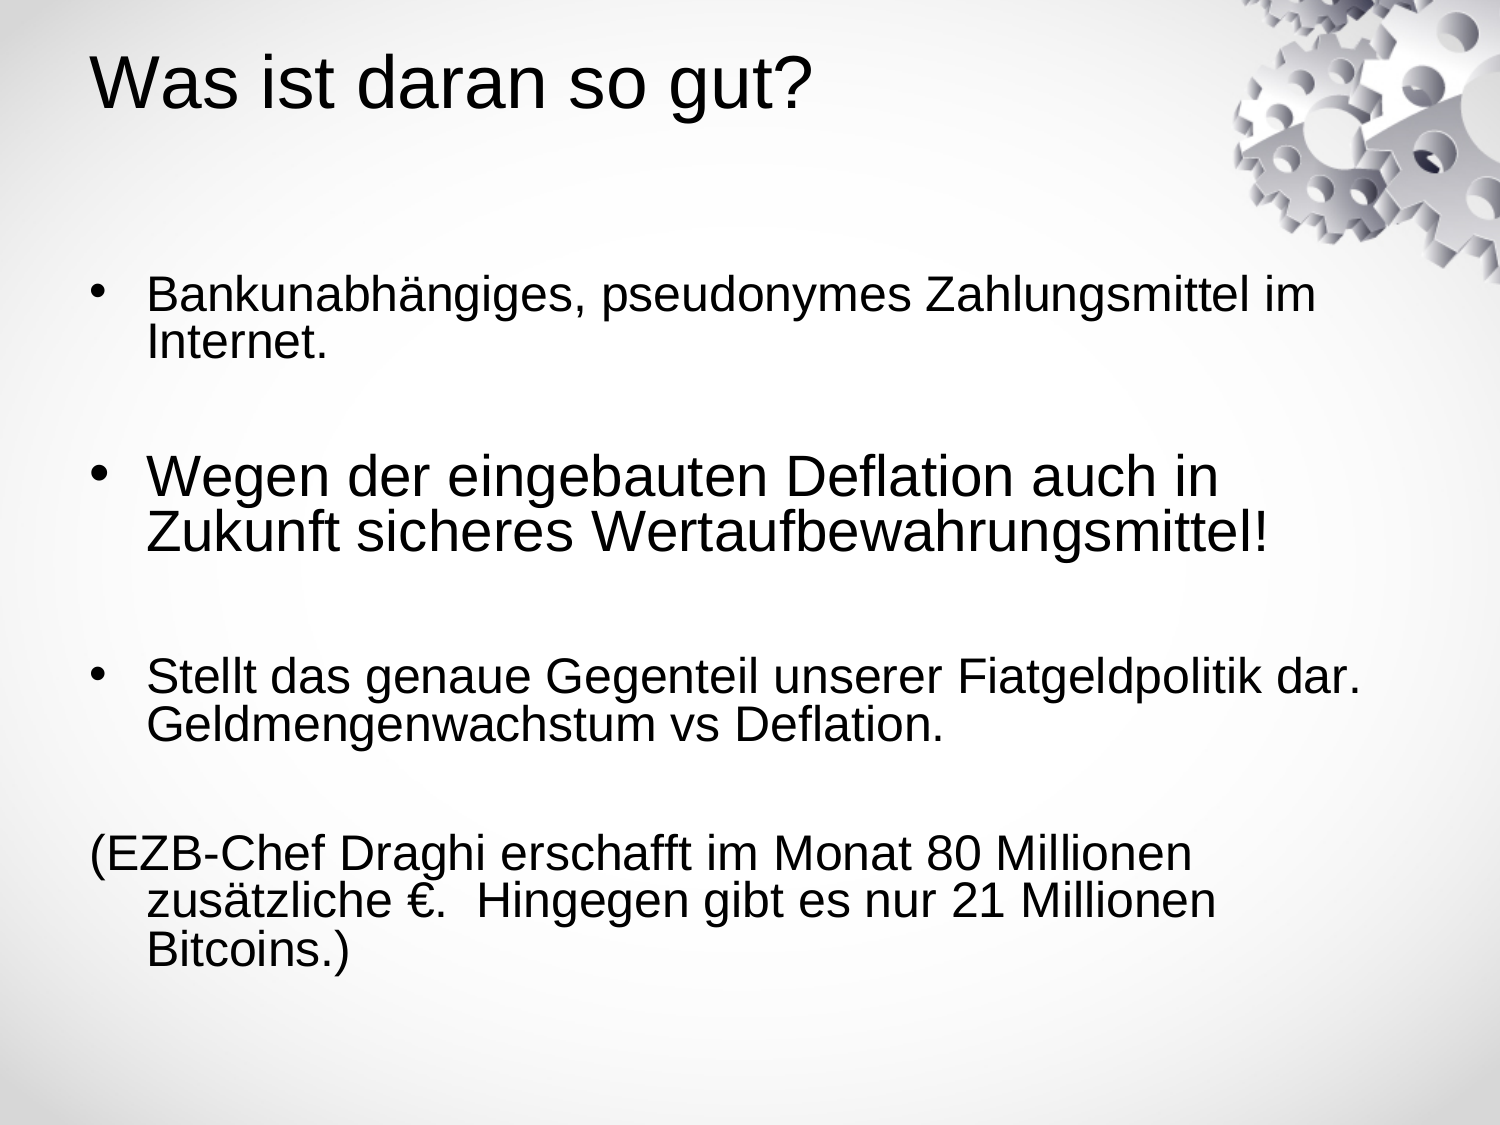

# Was ist daran so gut?
Bankunabhängiges, pseudonymes Zahlungsmittel im Internet.
Wegen der eingebauten Deflation auch in Zukunft sicheres Wertaufbewahrungsmittel!
Stellt das genaue Gegenteil unserer Fiatgeldpolitik dar. Geldmengenwachstum vs Deflation.
(EZB-Chef Draghi erschafft im Monat 80 Millionen zusätzliche €. Hingegen gibt es nur 21 Millionen Bitcoins.)